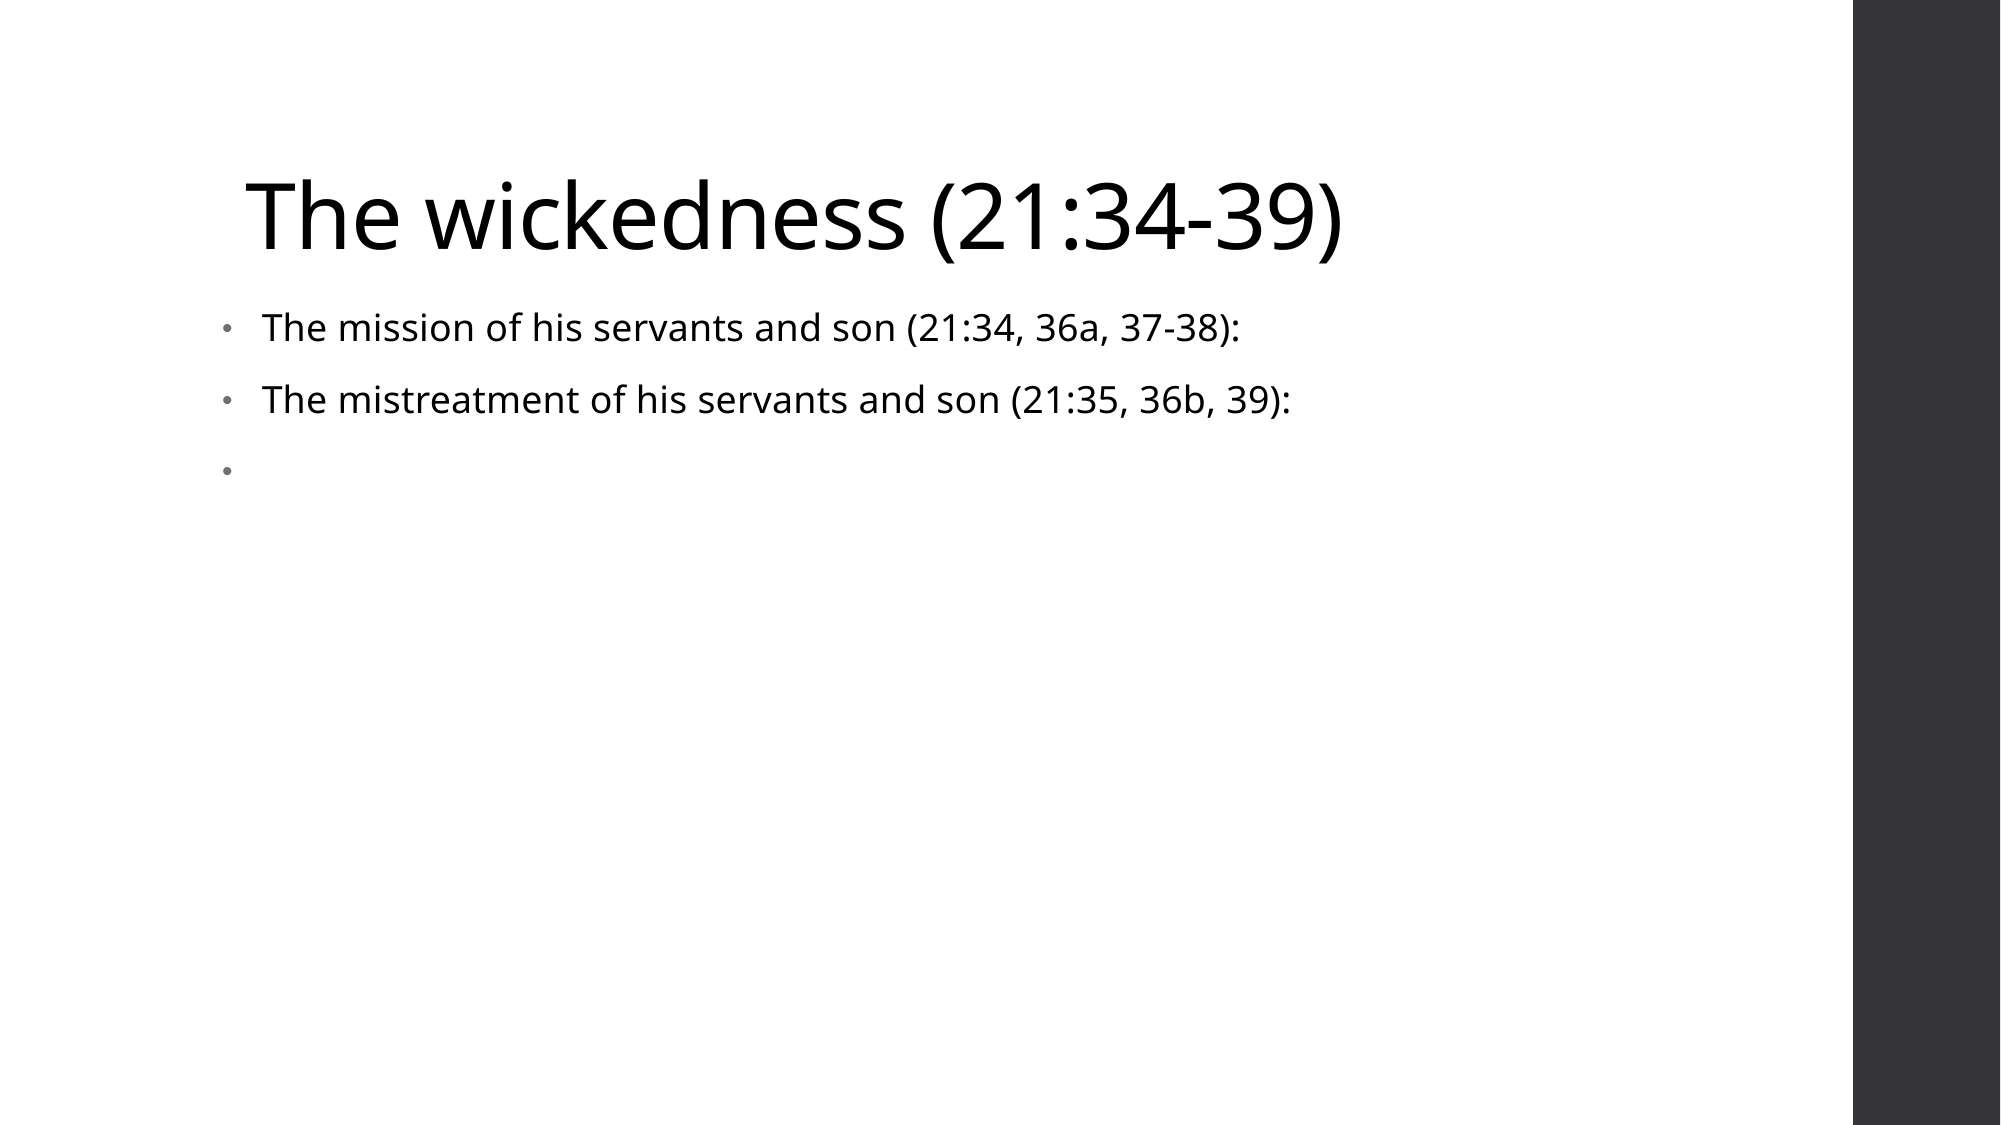

# The wickedness (21:34-39)
 The mission of his servants and son (21:34, 36a, 37-38):
 The mistreatment of his servants and son (21:35, 36b, 39):